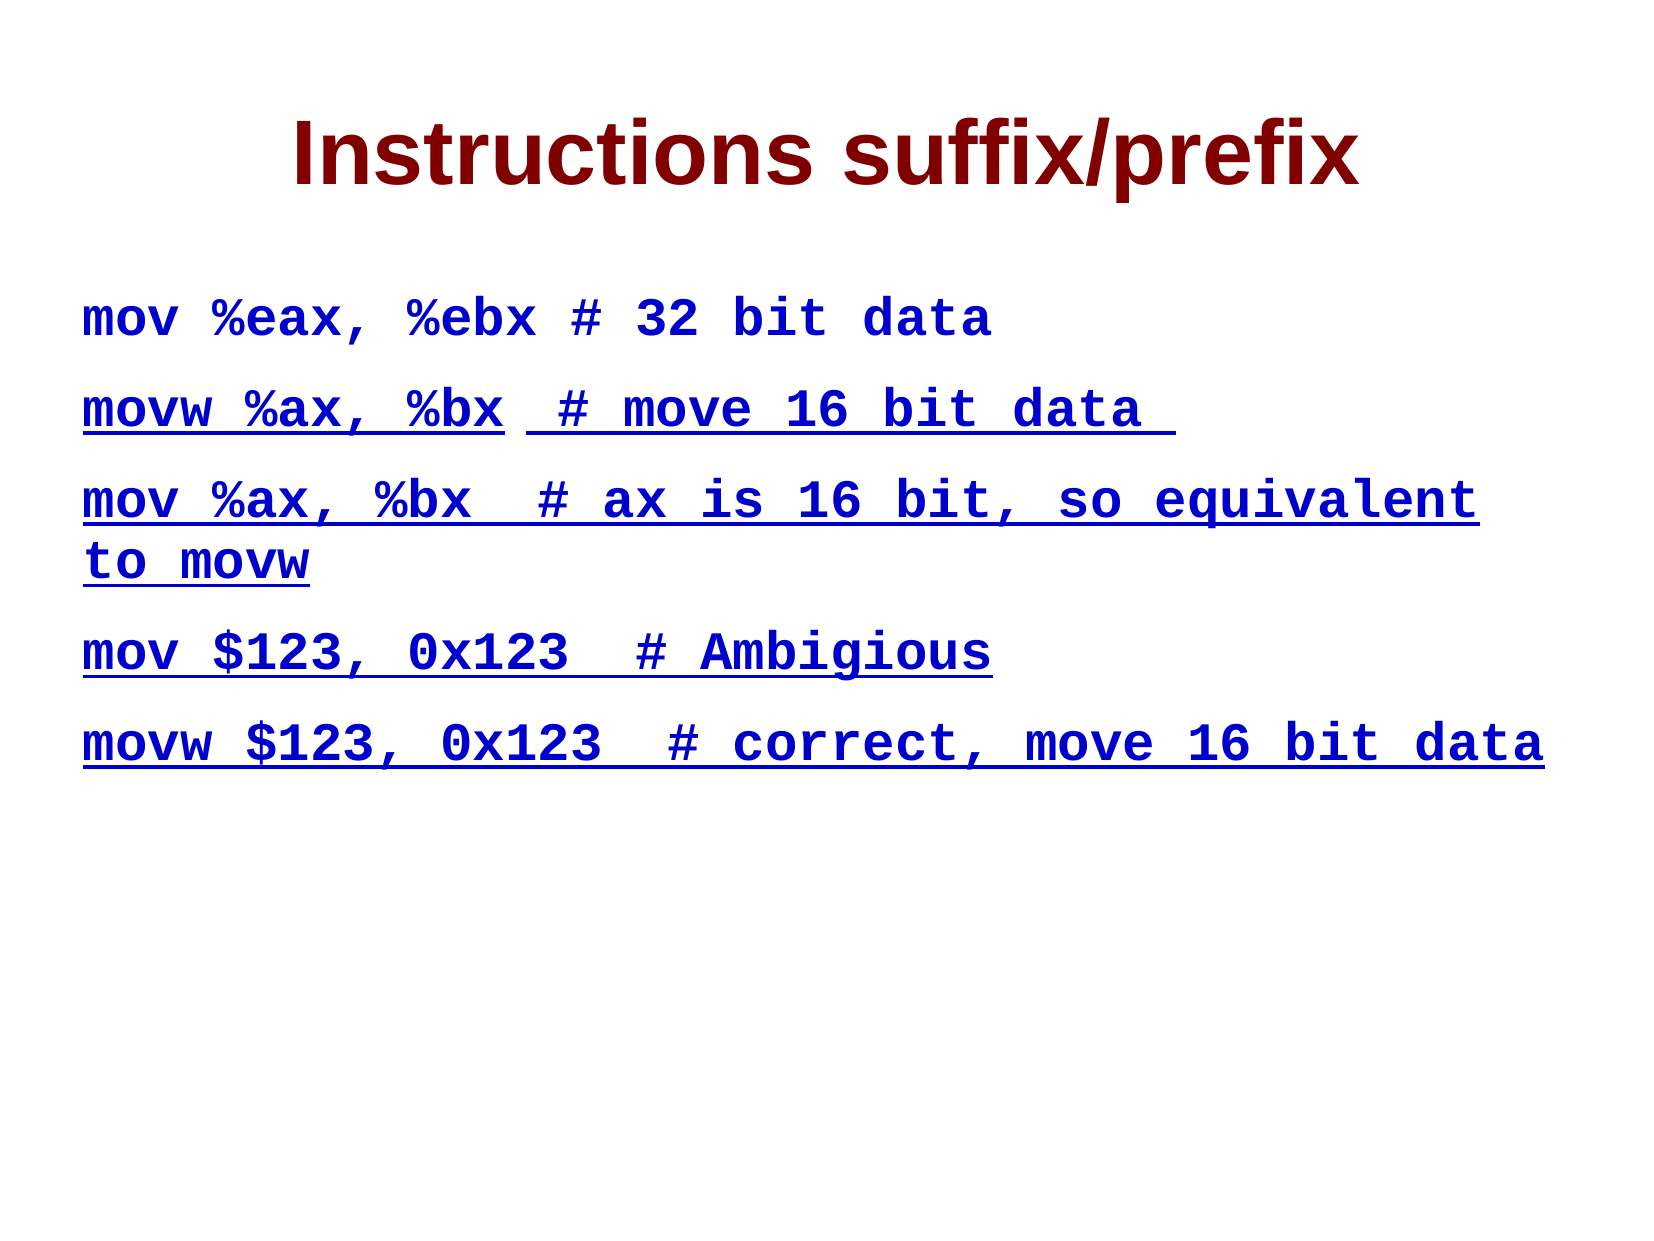

# Instructions suffix/prefix
mov %eax, %ebx # 32 bit data
movw %ax, %bx	 # move 16 bit data
mov %ax, %bx # ax is 16 bit, so equivalent to movw
mov $123, 0x123 # Ambigious
movw $123, 0x123 # correct, move 16 bit data